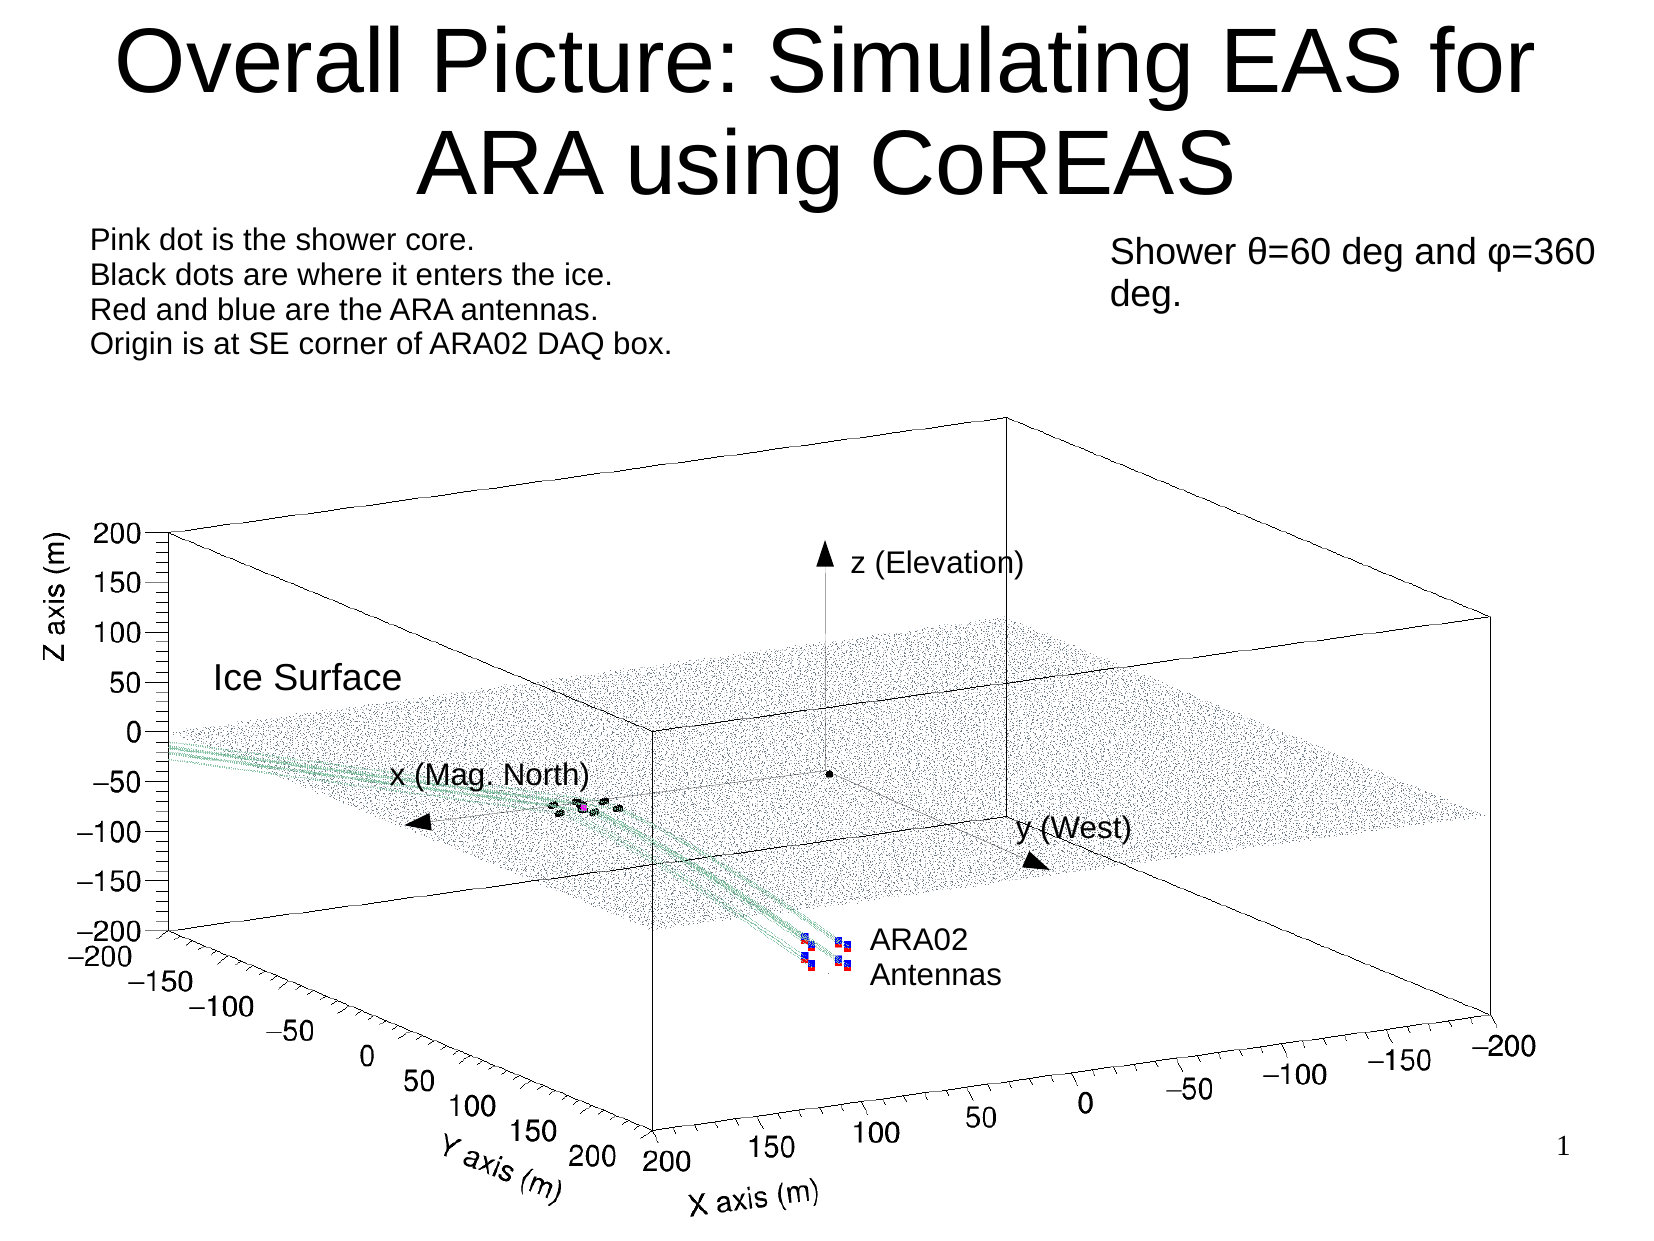

# Overall Picture: Simulating EAS for ARA using CoREAS
Pink dot is the shower core.
Black dots are where it enters the ice.
Red and blue are the ARA antennas.
Origin is at SE corner of ARA02 DAQ box.
Shower θ=60 deg and φ=360 deg.
z (Elevation)
Ice Surface
x (Mag. North)
y (West)
ARA02
Antennas
1